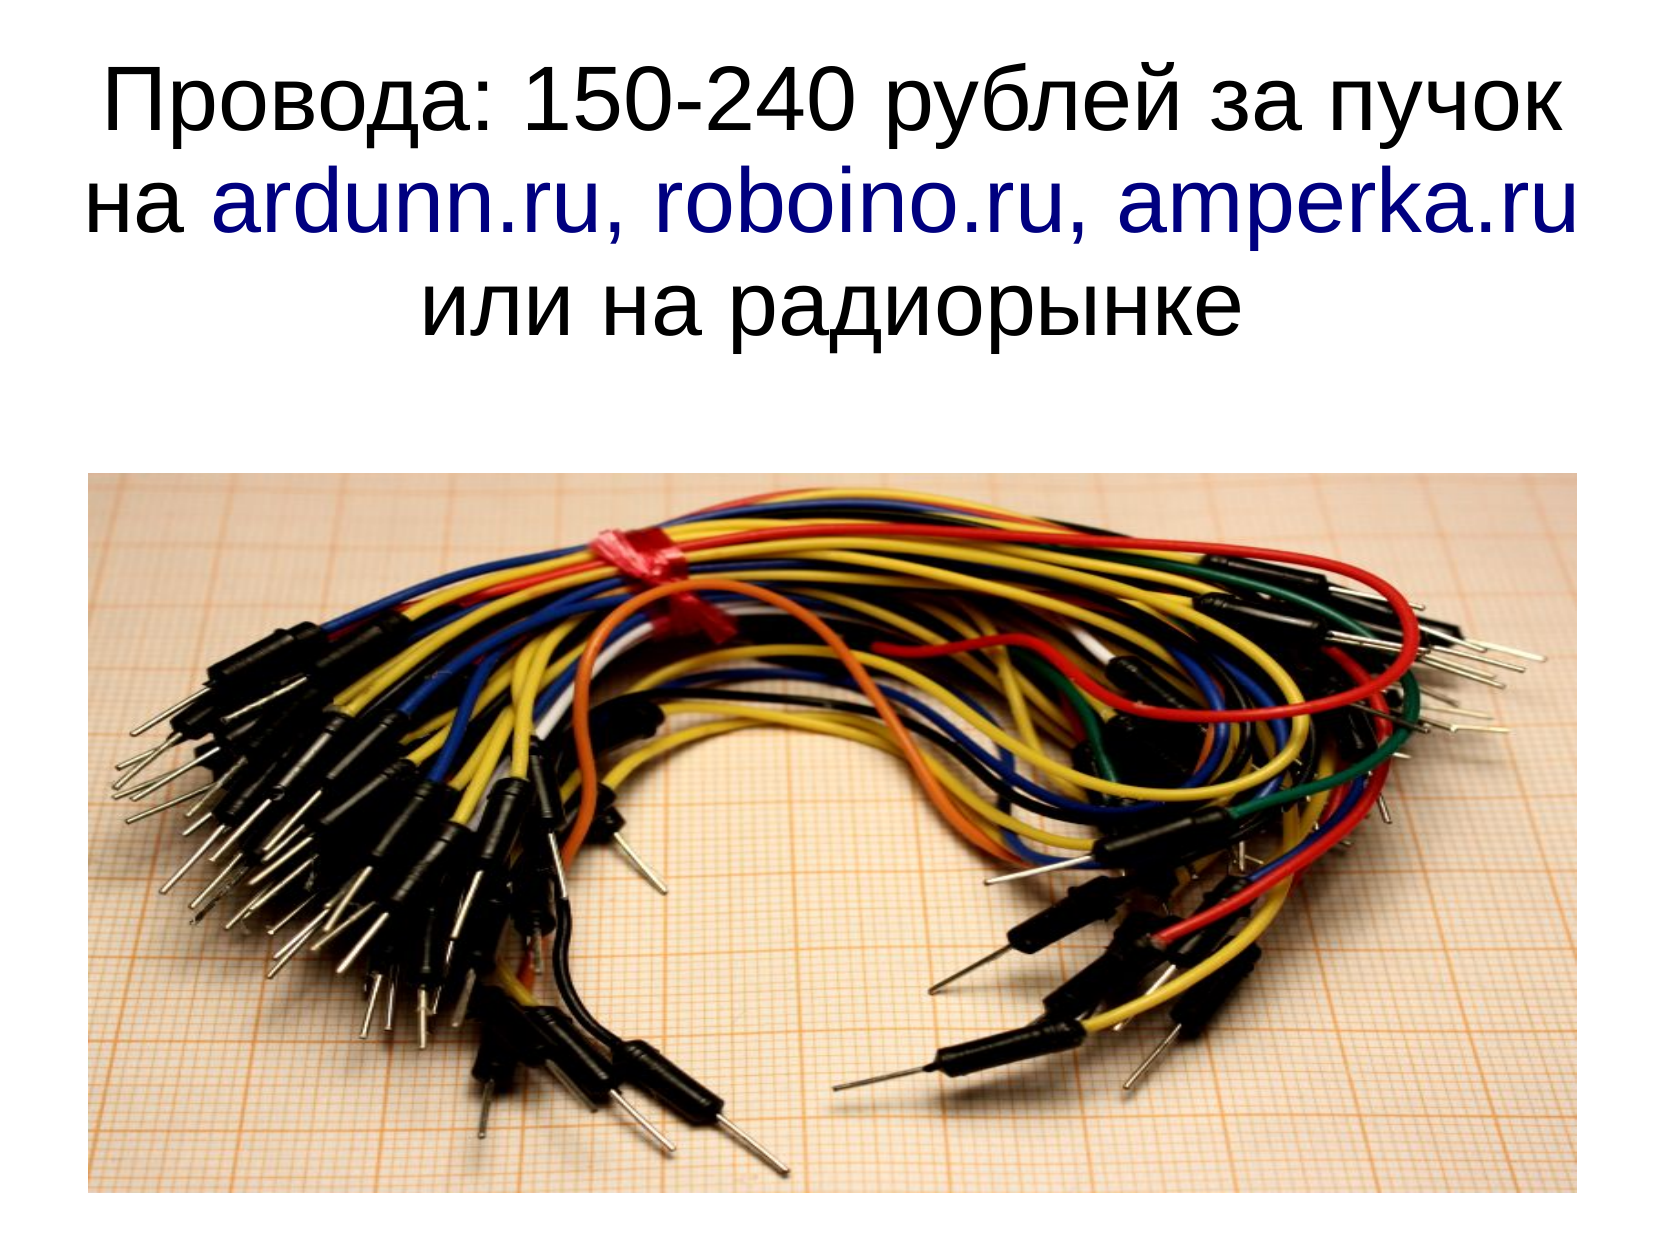

# Провода: 150-240 рублей за пучок на ardunn.ru, roboino.ru, amperka.ru или на радиорынке